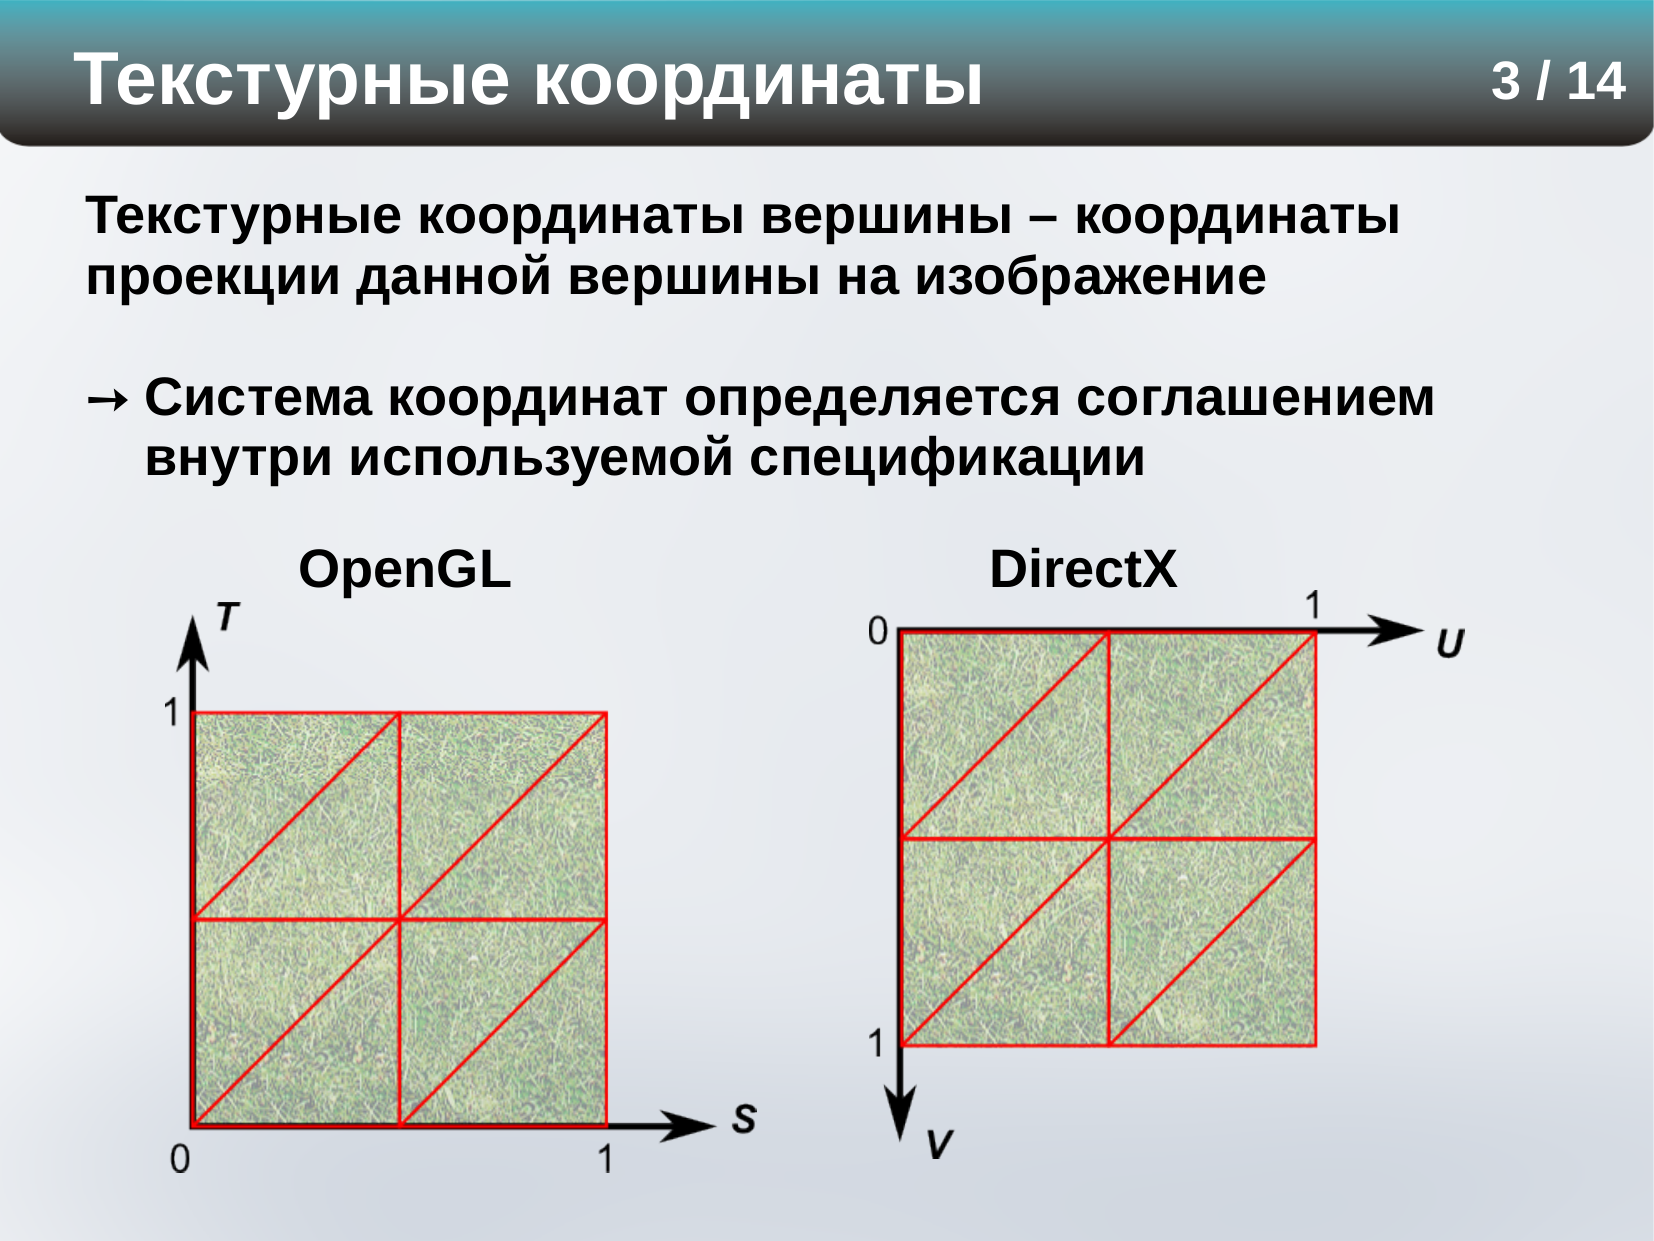

Текстурные координаты
Текстурные координаты вершины – координаты проекции данной вершины на изображение
Система координат определяется соглашением внутри используемой спецификации
OpenGL
DirectX